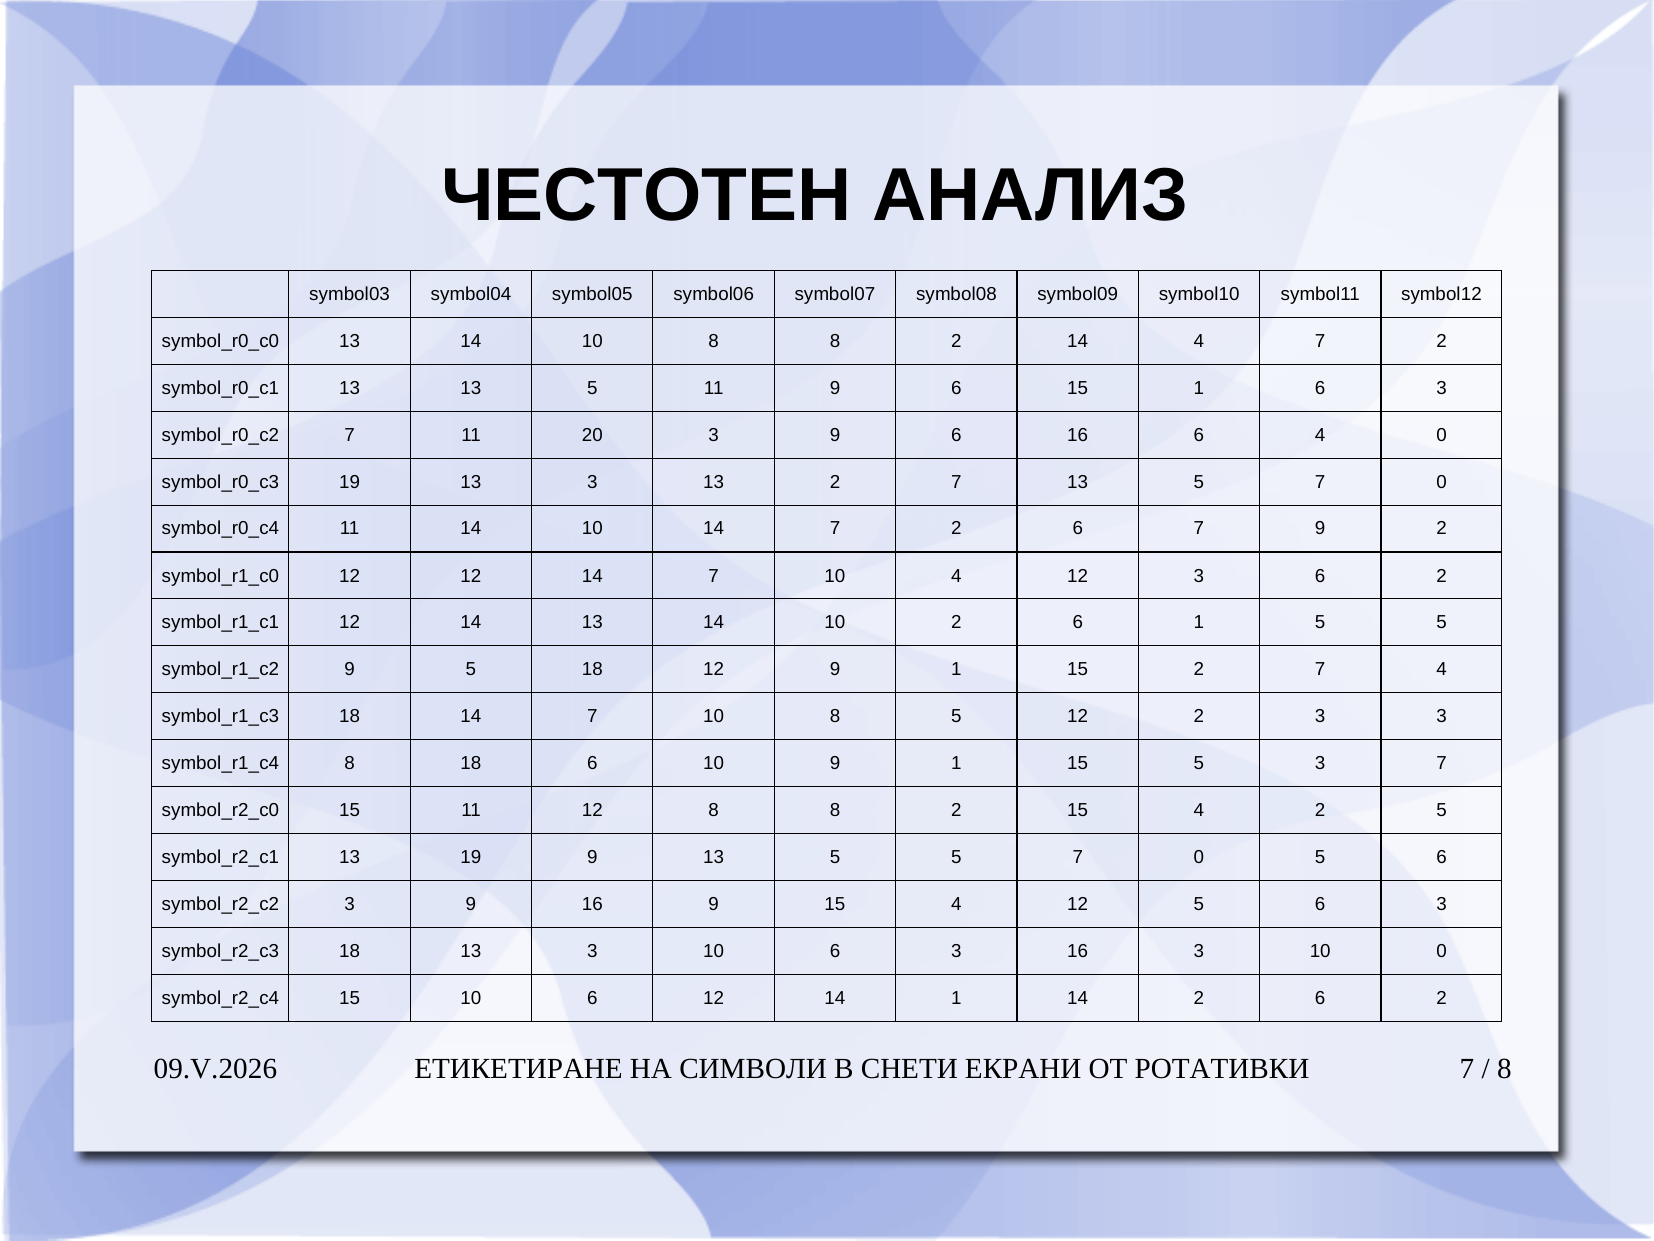

# Честотен анализ
| | symbol03 | symbol04 | symbol05 | symbol06 | symbol07 | symbol08 | symbol09 | symbol10 | symbol11 | symbol12 |
| --- | --- | --- | --- | --- | --- | --- | --- | --- | --- | --- |
| symbol\_r0\_c0 | 13 | 14 | 10 | 8 | 8 | 2 | 14 | 4 | 7 | 2 |
| symbol\_r0\_c1 | 13 | 13 | 5 | 11 | 9 | 6 | 15 | 1 | 6 | 3 |
| symbol\_r0\_c2 | 7 | 11 | 20 | 3 | 9 | 6 | 16 | 6 | 4 | 0 |
| symbol\_r0\_c3 | 19 | 13 | 3 | 13 | 2 | 7 | 13 | 5 | 7 | 0 |
| symbol\_r0\_c4 | 11 | 14 | 10 | 14 | 7 | 2 | 6 | 7 | 9 | 2 |
| symbol\_r1\_c0 | 12 | 12 | 14 | 7 | 10 | 4 | 12 | 3 | 6 | 2 |
| symbol\_r1\_c1 | 12 | 14 | 13 | 14 | 10 | 2 | 6 | 1 | 5 | 5 |
| symbol\_r1\_c2 | 9 | 5 | 18 | 12 | 9 | 1 | 15 | 2 | 7 | 4 |
| symbol\_r1\_c3 | 18 | 14 | 7 | 10 | 8 | 5 | 12 | 2 | 3 | 3 |
| symbol\_r1\_c4 | 8 | 18 | 6 | 10 | 9 | 1 | 15 | 5 | 3 | 7 |
| symbol\_r2\_c0 | 15 | 11 | 12 | 8 | 8 | 2 | 15 | 4 | 2 | 5 |
| symbol\_r2\_c1 | 13 | 19 | 9 | 13 | 5 | 5 | 7 | 0 | 5 | 6 |
| symbol\_r2\_c2 | 3 | 9 | 16 | 9 | 15 | 4 | 12 | 5 | 6 | 3 |
| symbol\_r2\_c3 | 18 | 13 | 3 | 10 | 6 | 3 | 16 | 3 | 10 | 0 |
| symbol\_r2\_c4 | 15 | 10 | 6 | 12 | 14 | 1 | 14 | 2 | 6 | 2 |
09.V.2026
ЕТИКЕТИРАНЕ НА СИМВОЛИ В СНЕТИ ЕКРАНИ ОТ РОТАТИВКИ
7